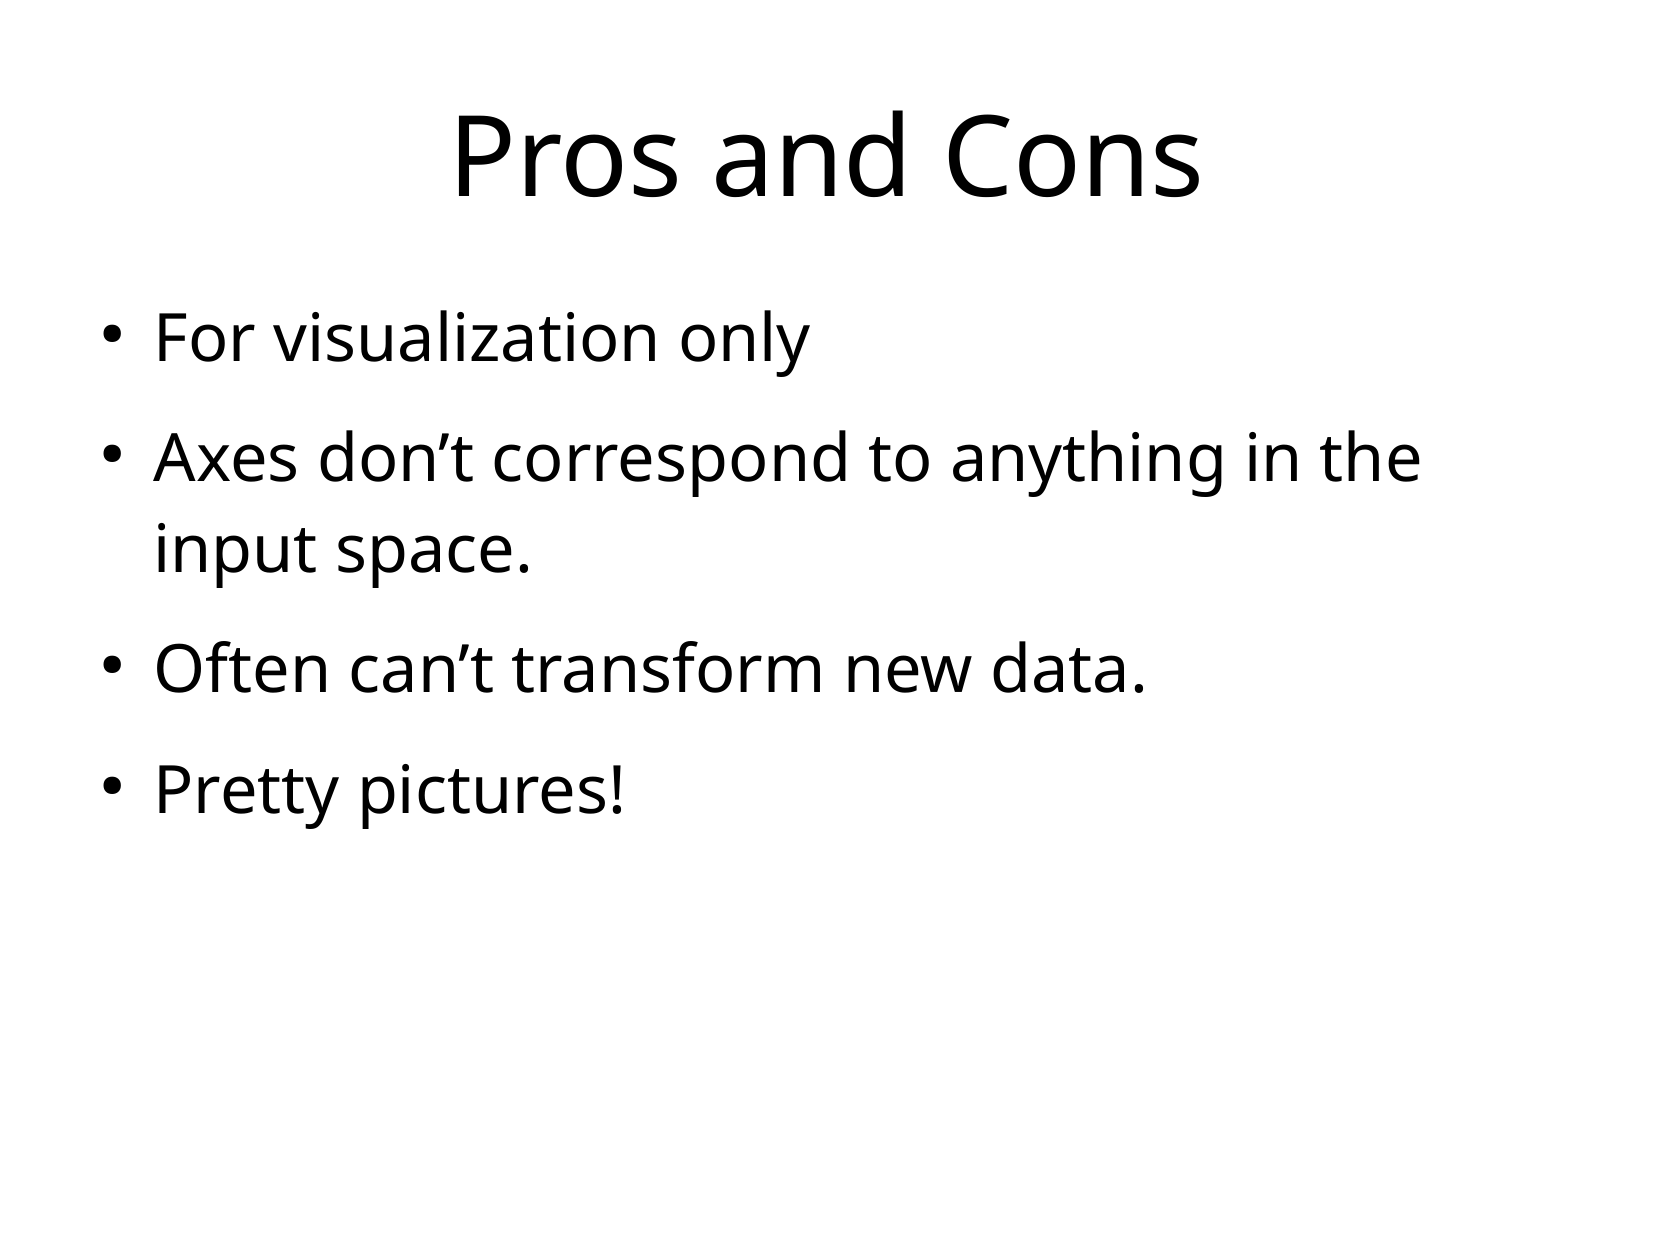

# Pros and Cons
For visualization only
Axes don’t correspond to anything in the input space.
Often can’t transform new data.
Pretty pictures!